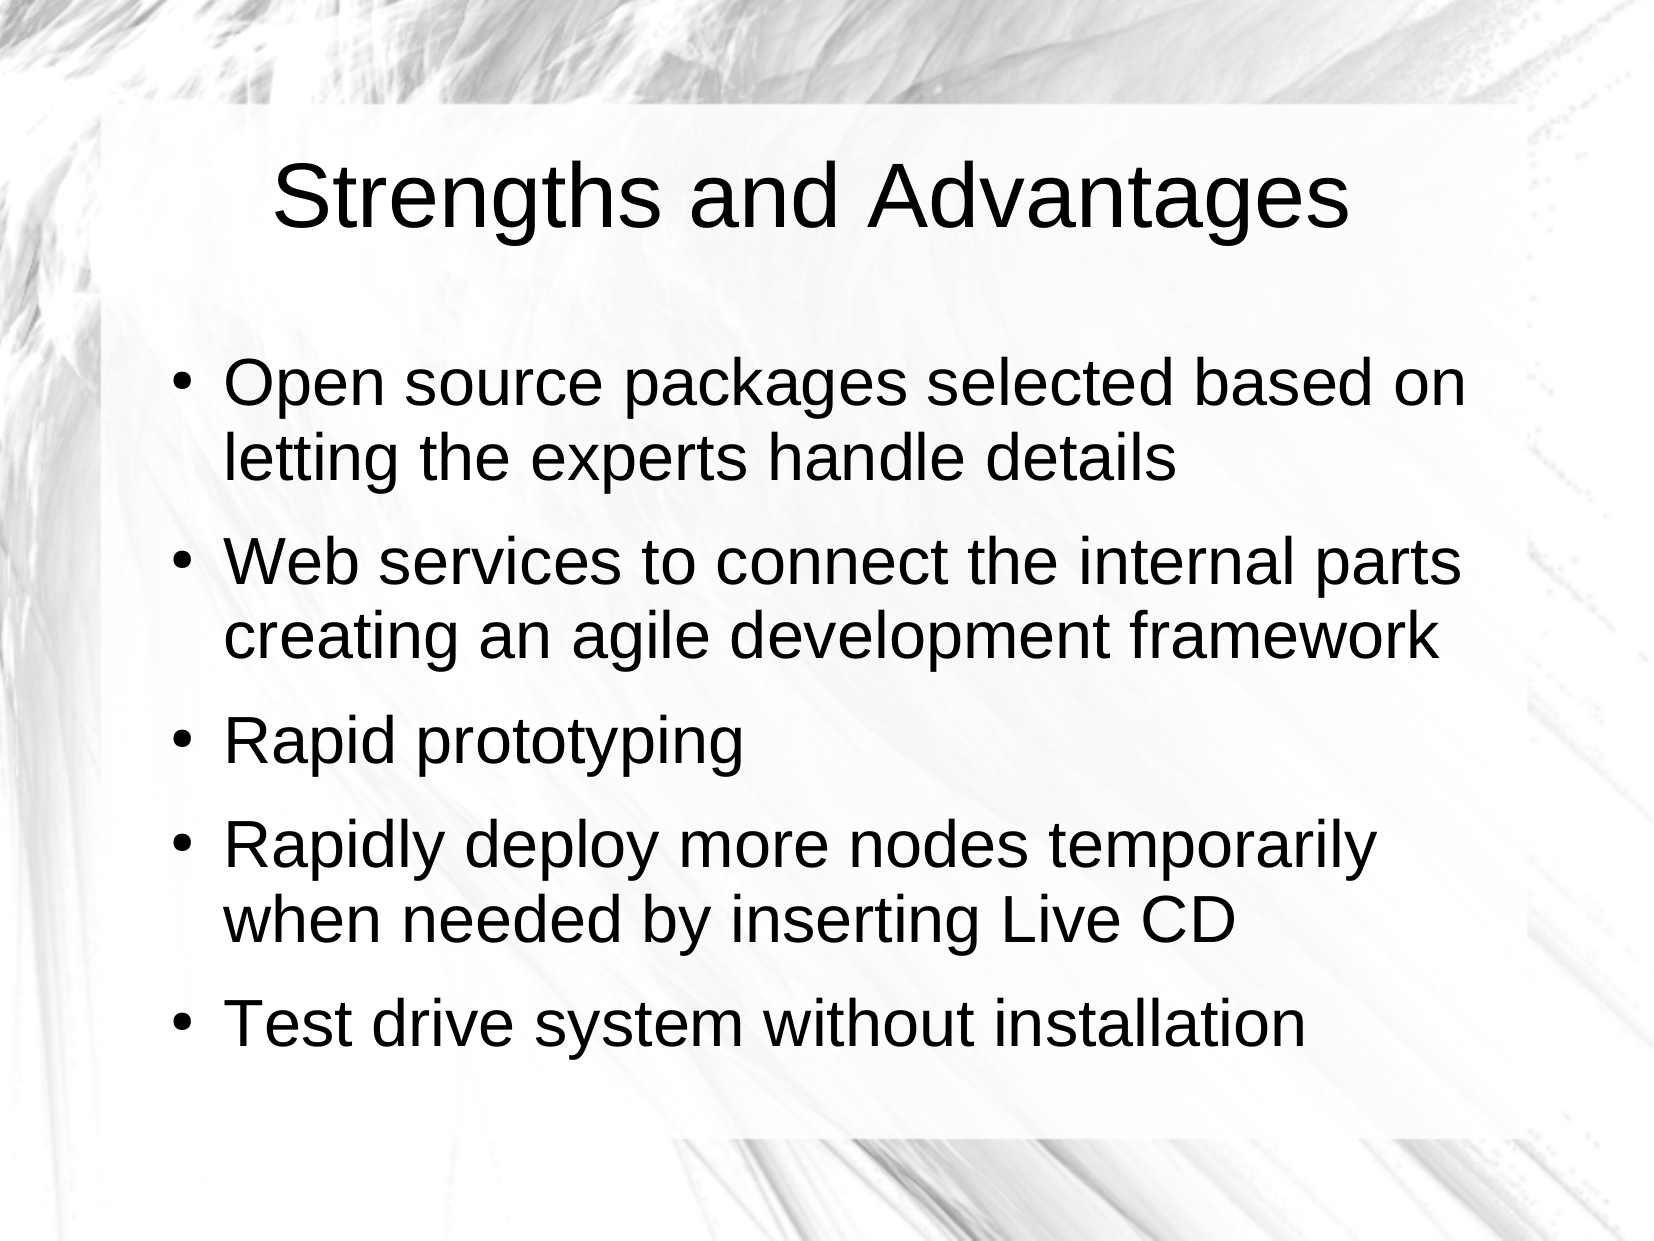

# Strengths and Advantages
Open source packages selected based on letting the experts handle details
Web services to connect the internal parts creating an agile development framework
Rapid prototyping
Rapidly deploy more nodes temporarily when needed by inserting Live CD
Test drive system without installation